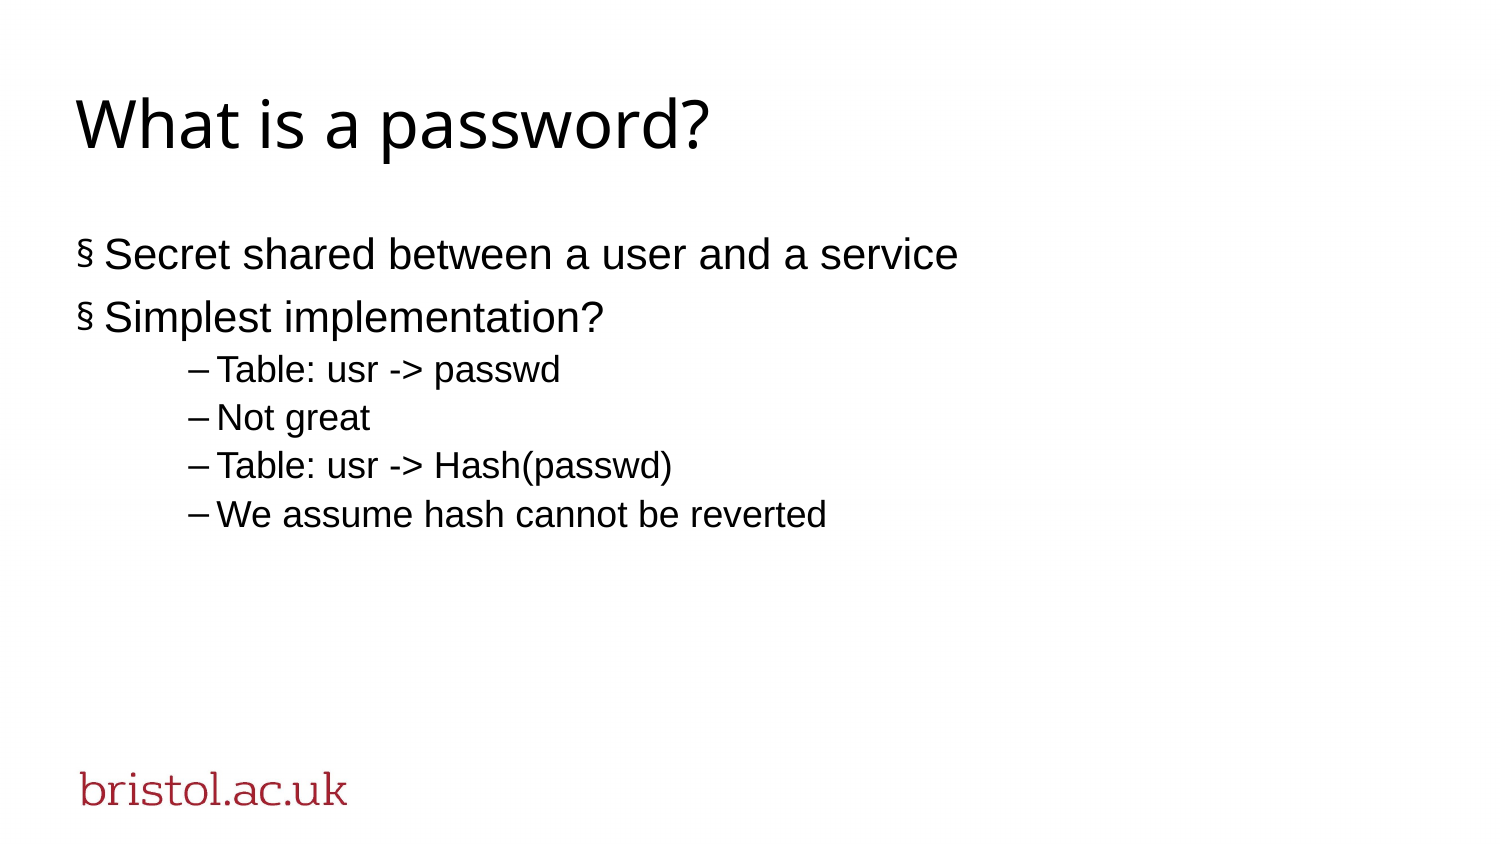

# What is a password?
Secret shared between a user and a service
Simplest implementation?
Table: usr -> passwd
Not great
Table: usr -> Hash(passwd)
We assume hash cannot be reverted